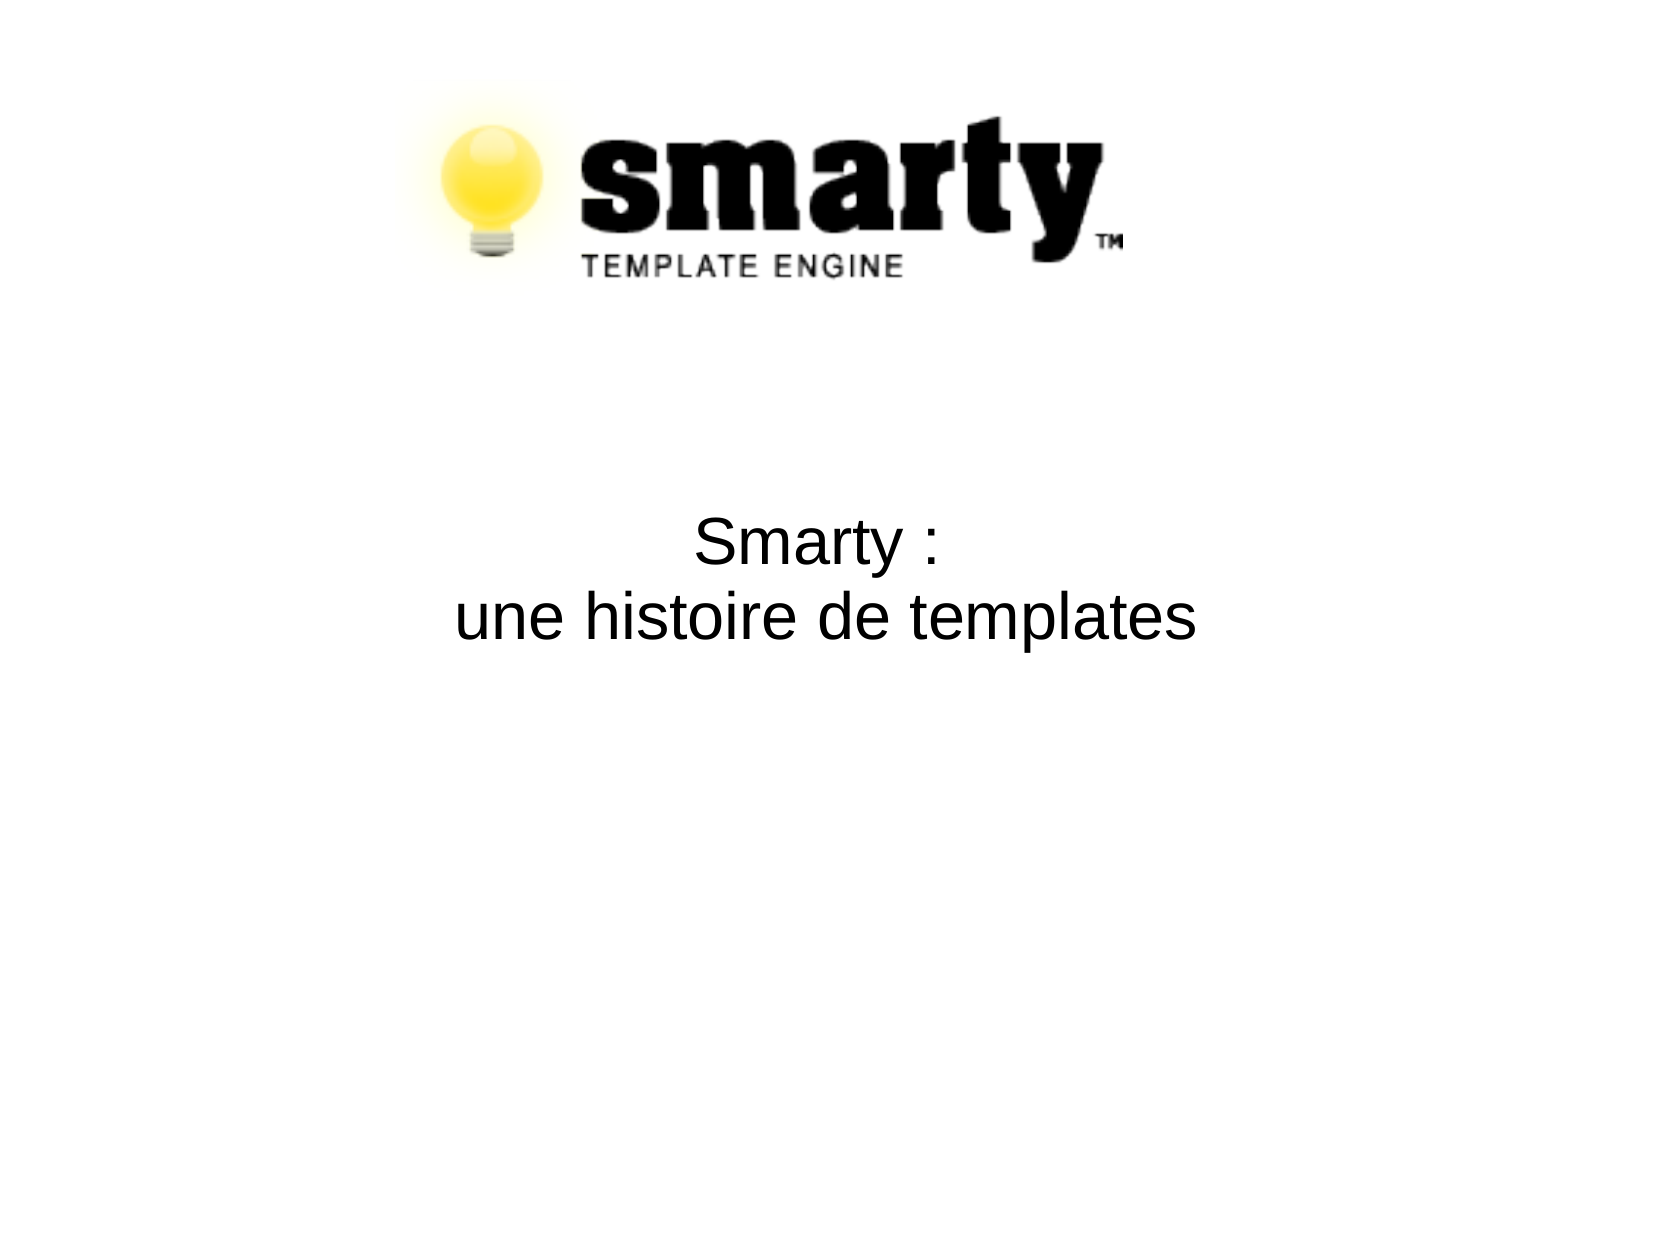

# Smarty :
une histoire de templates